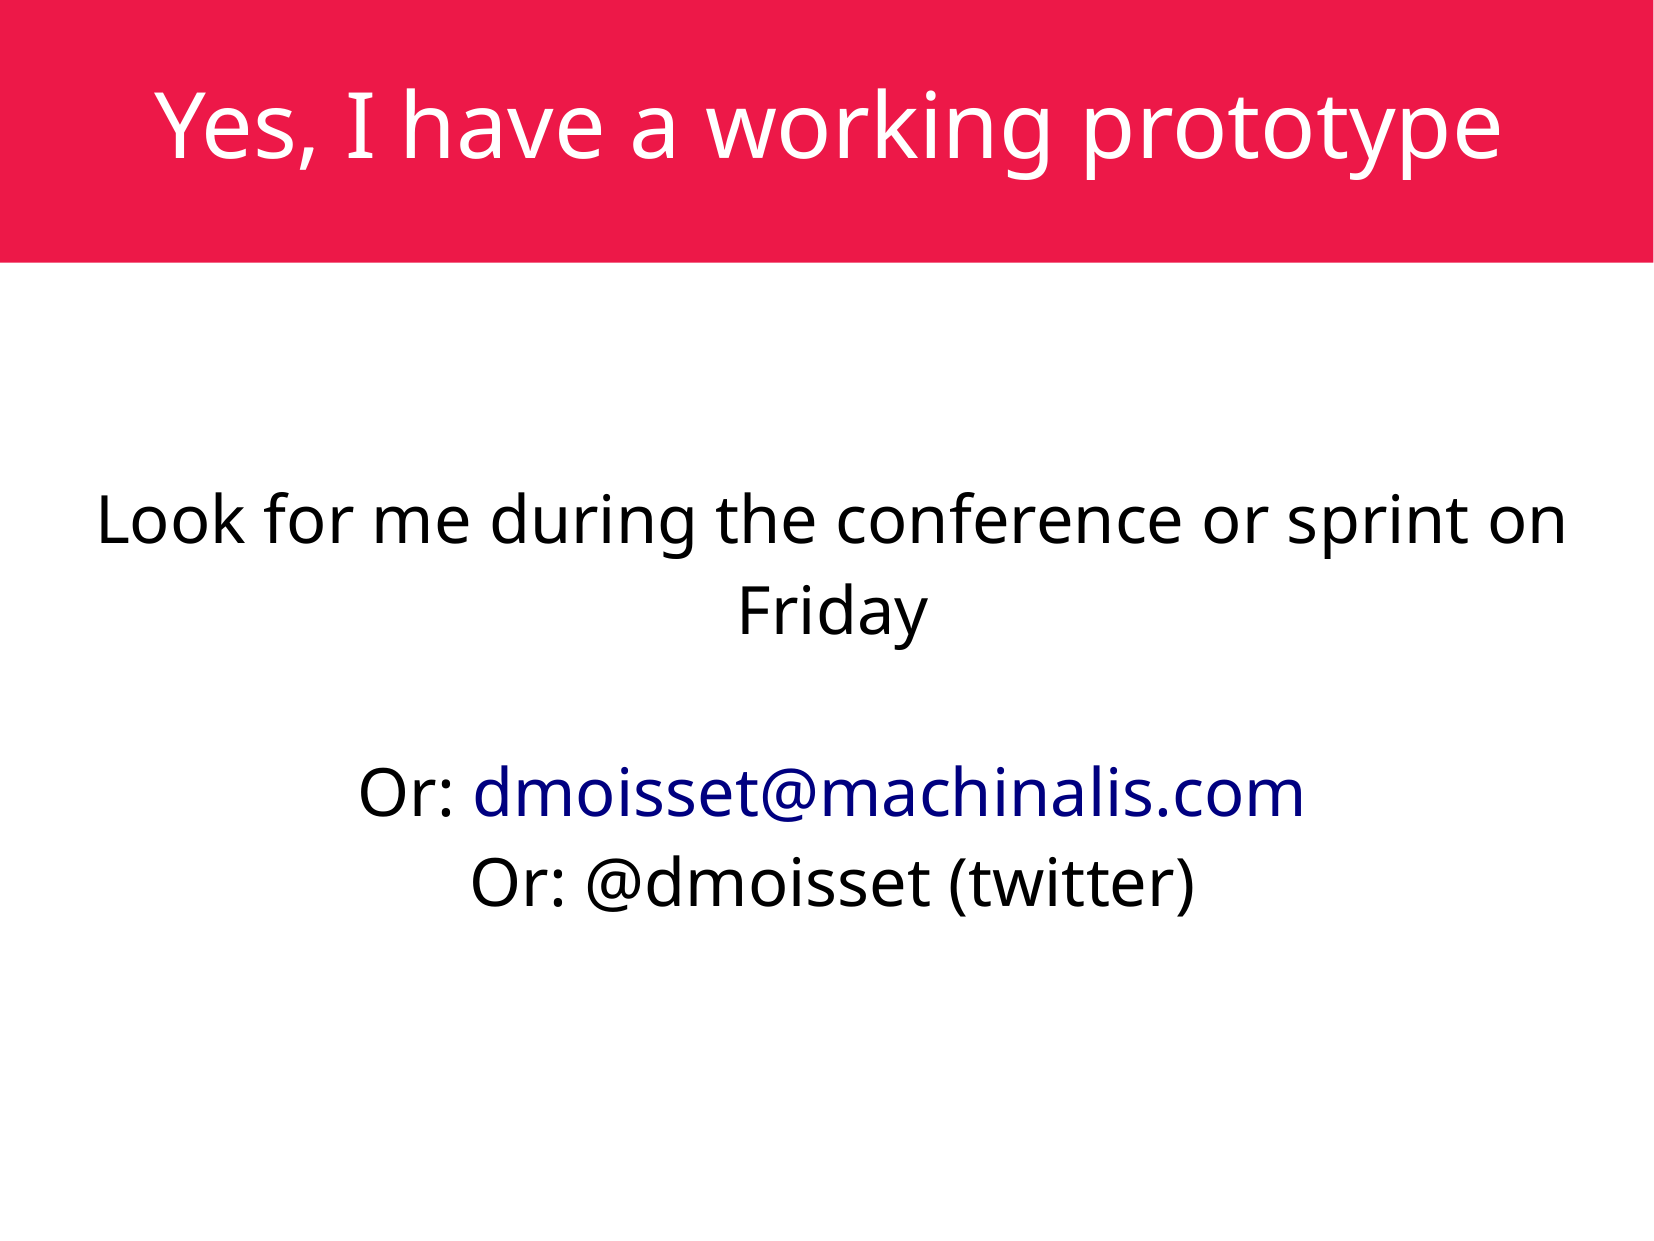

# Yes, I have a working prototype
Look for me during the conference or sprint on Friday
Or: dmoisset@machinalis.com
Or: @dmoisset (twitter)